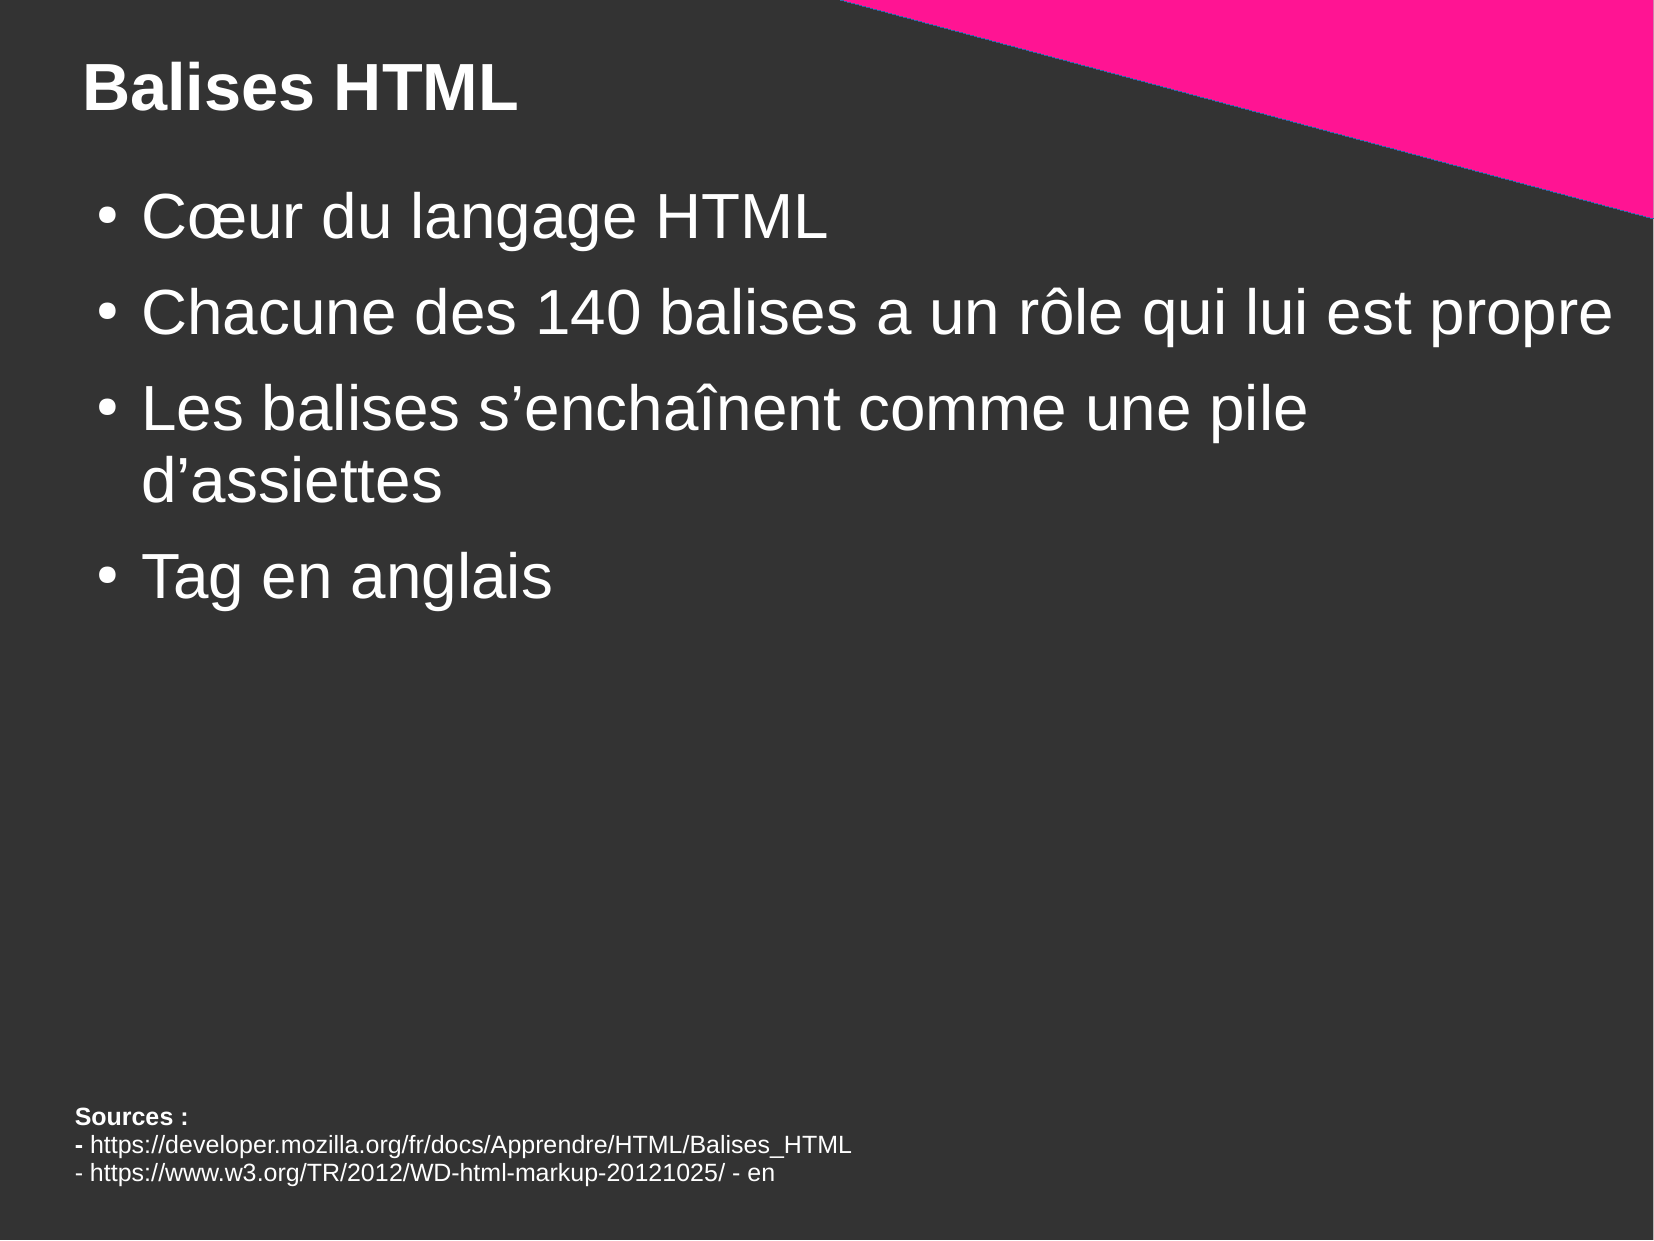

# Balises HTML
Cœur du langage HTML
Chacune des 140 balises a un rôle qui lui est propre
Les balises s’enchaînent comme une pile d’assiettes
Tag en anglais
Sources :
- https://developer.mozilla.org/fr/docs/Apprendre/HTML/Balises_HTML
- https://www.w3.org/TR/2012/WD-html-markup-20121025/ - en